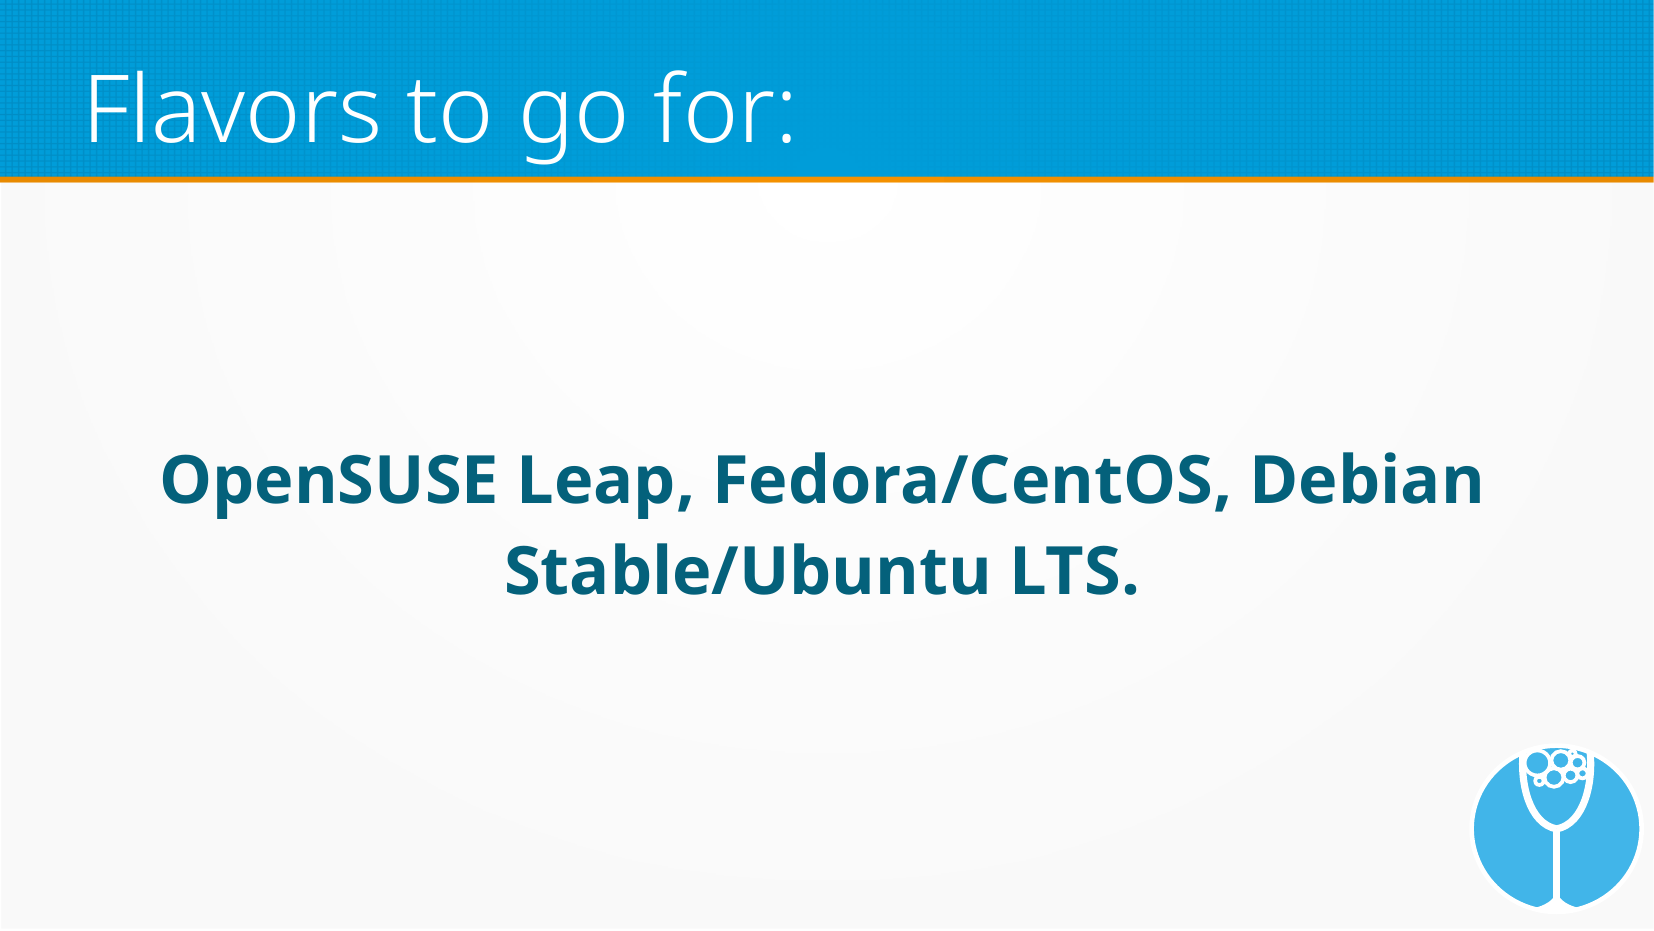

# Flavors to go for:
OpenSUSE Leap, Fedora/CentOS, Debian Stable/Ubuntu LTS.